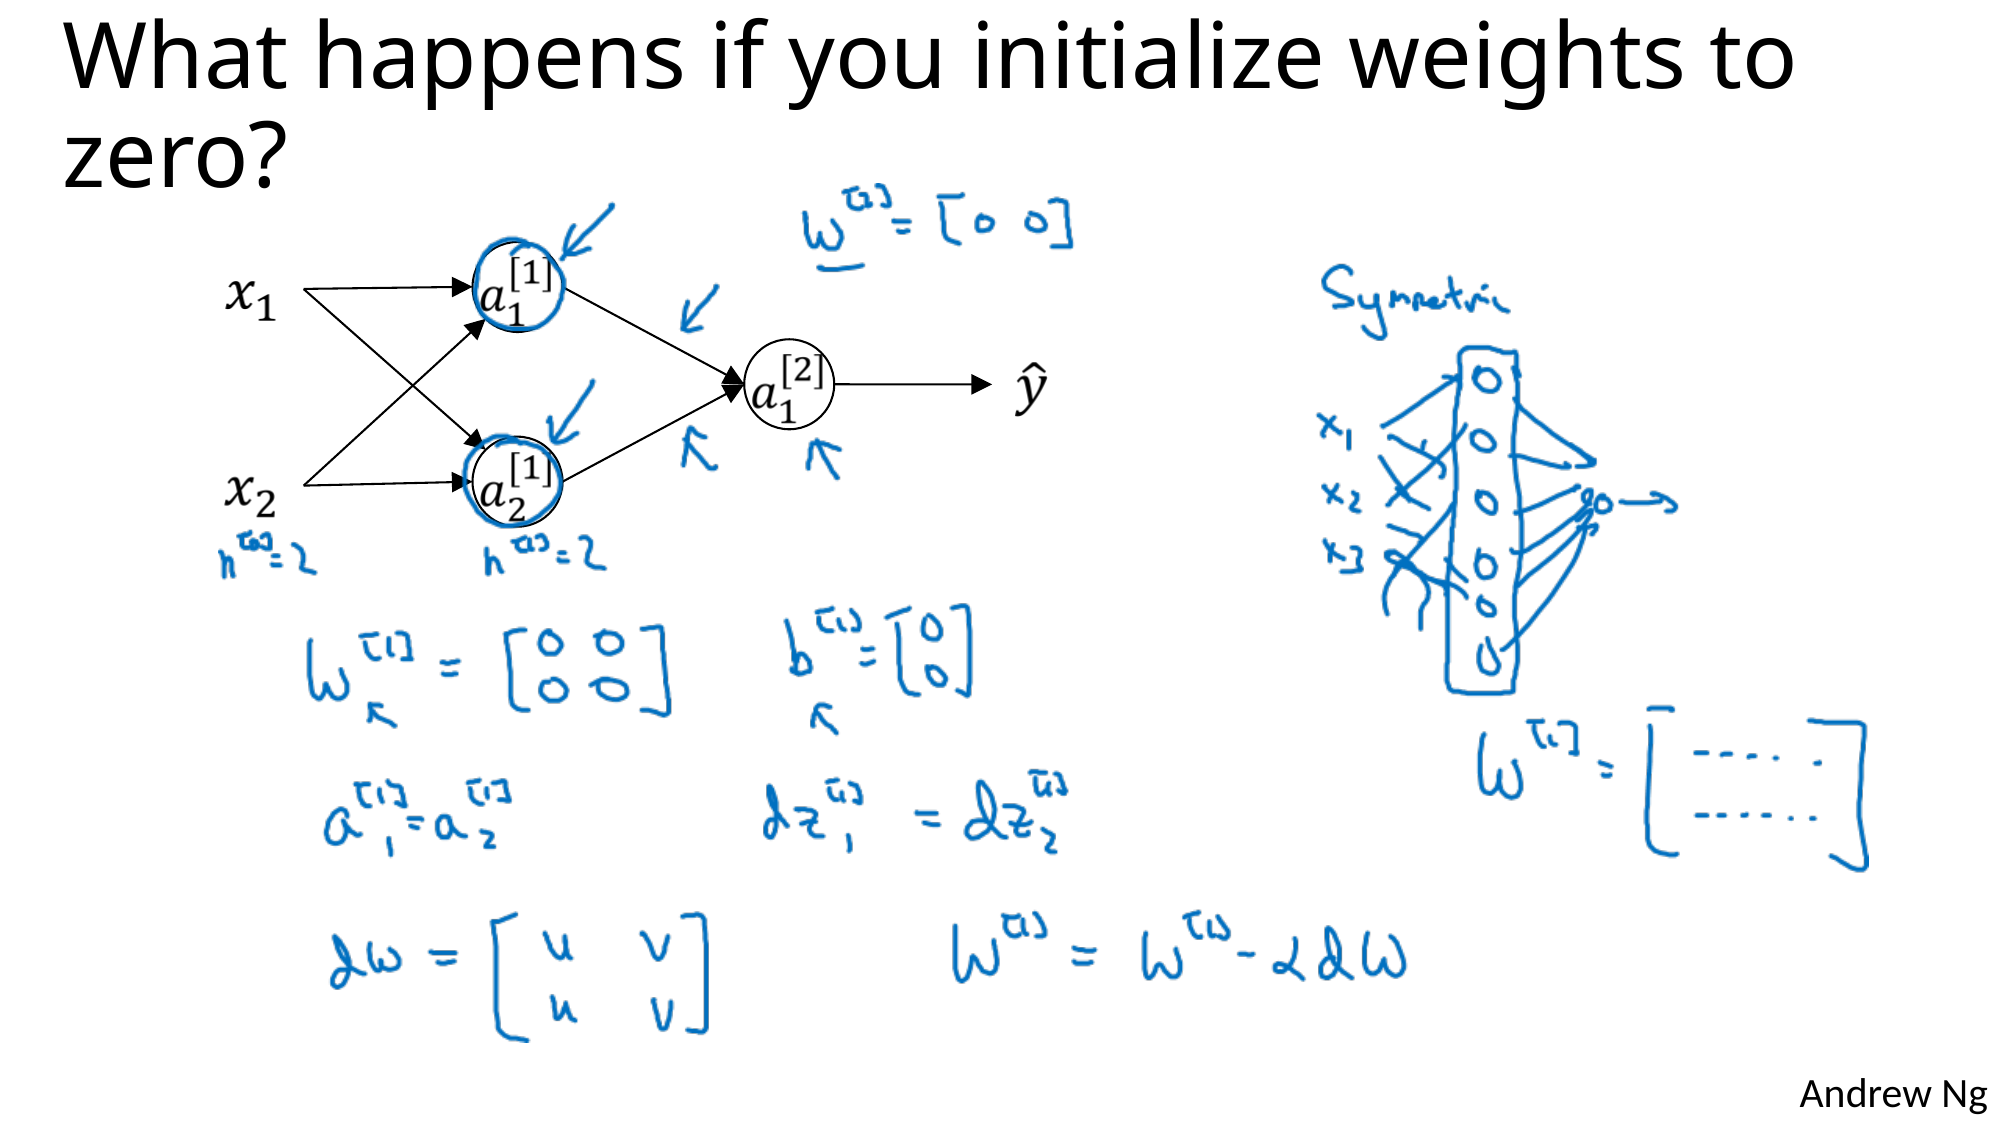

# What happens if you initialize weights to zero?